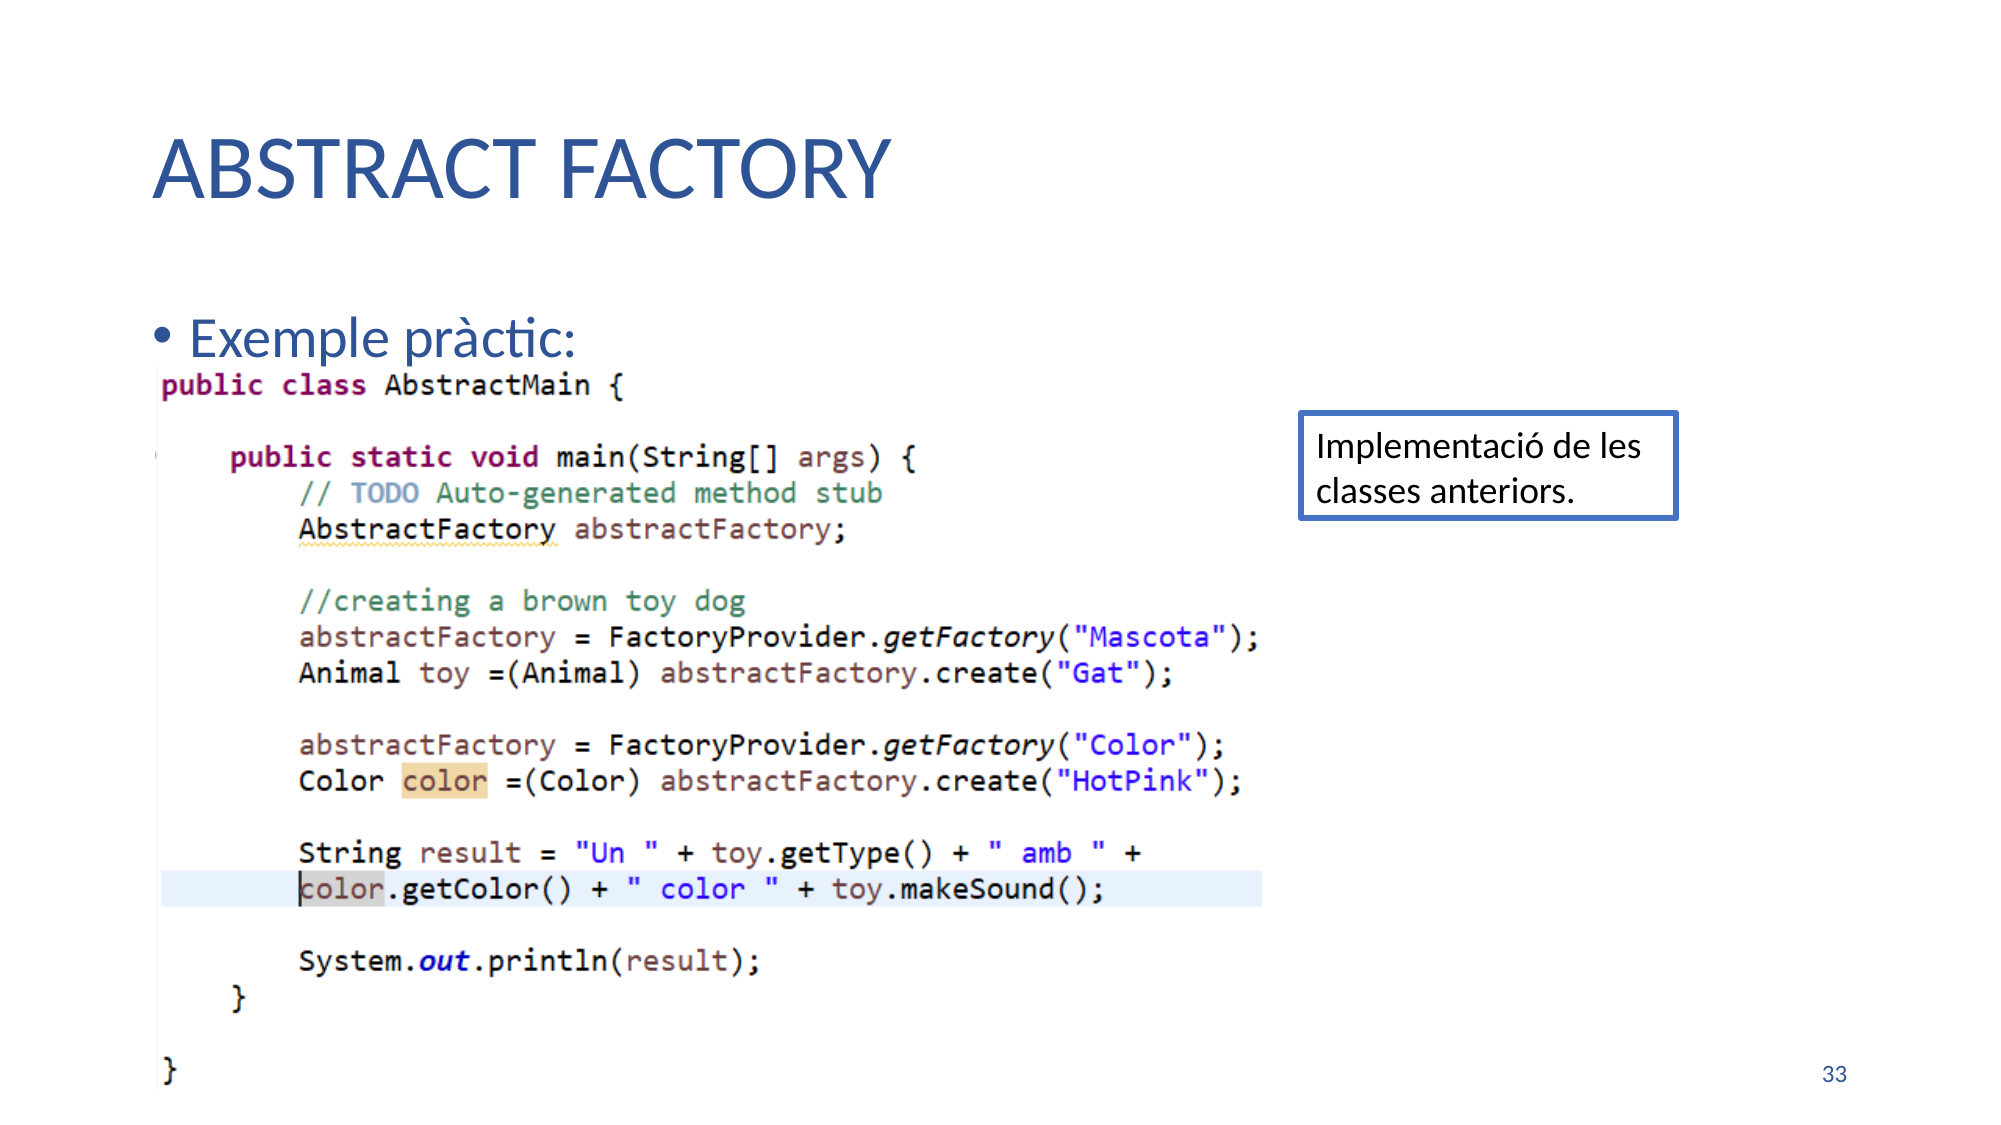

# ABSTRACT FACTORY
Exemple pràctic:
Implementació de les classes anteriors.